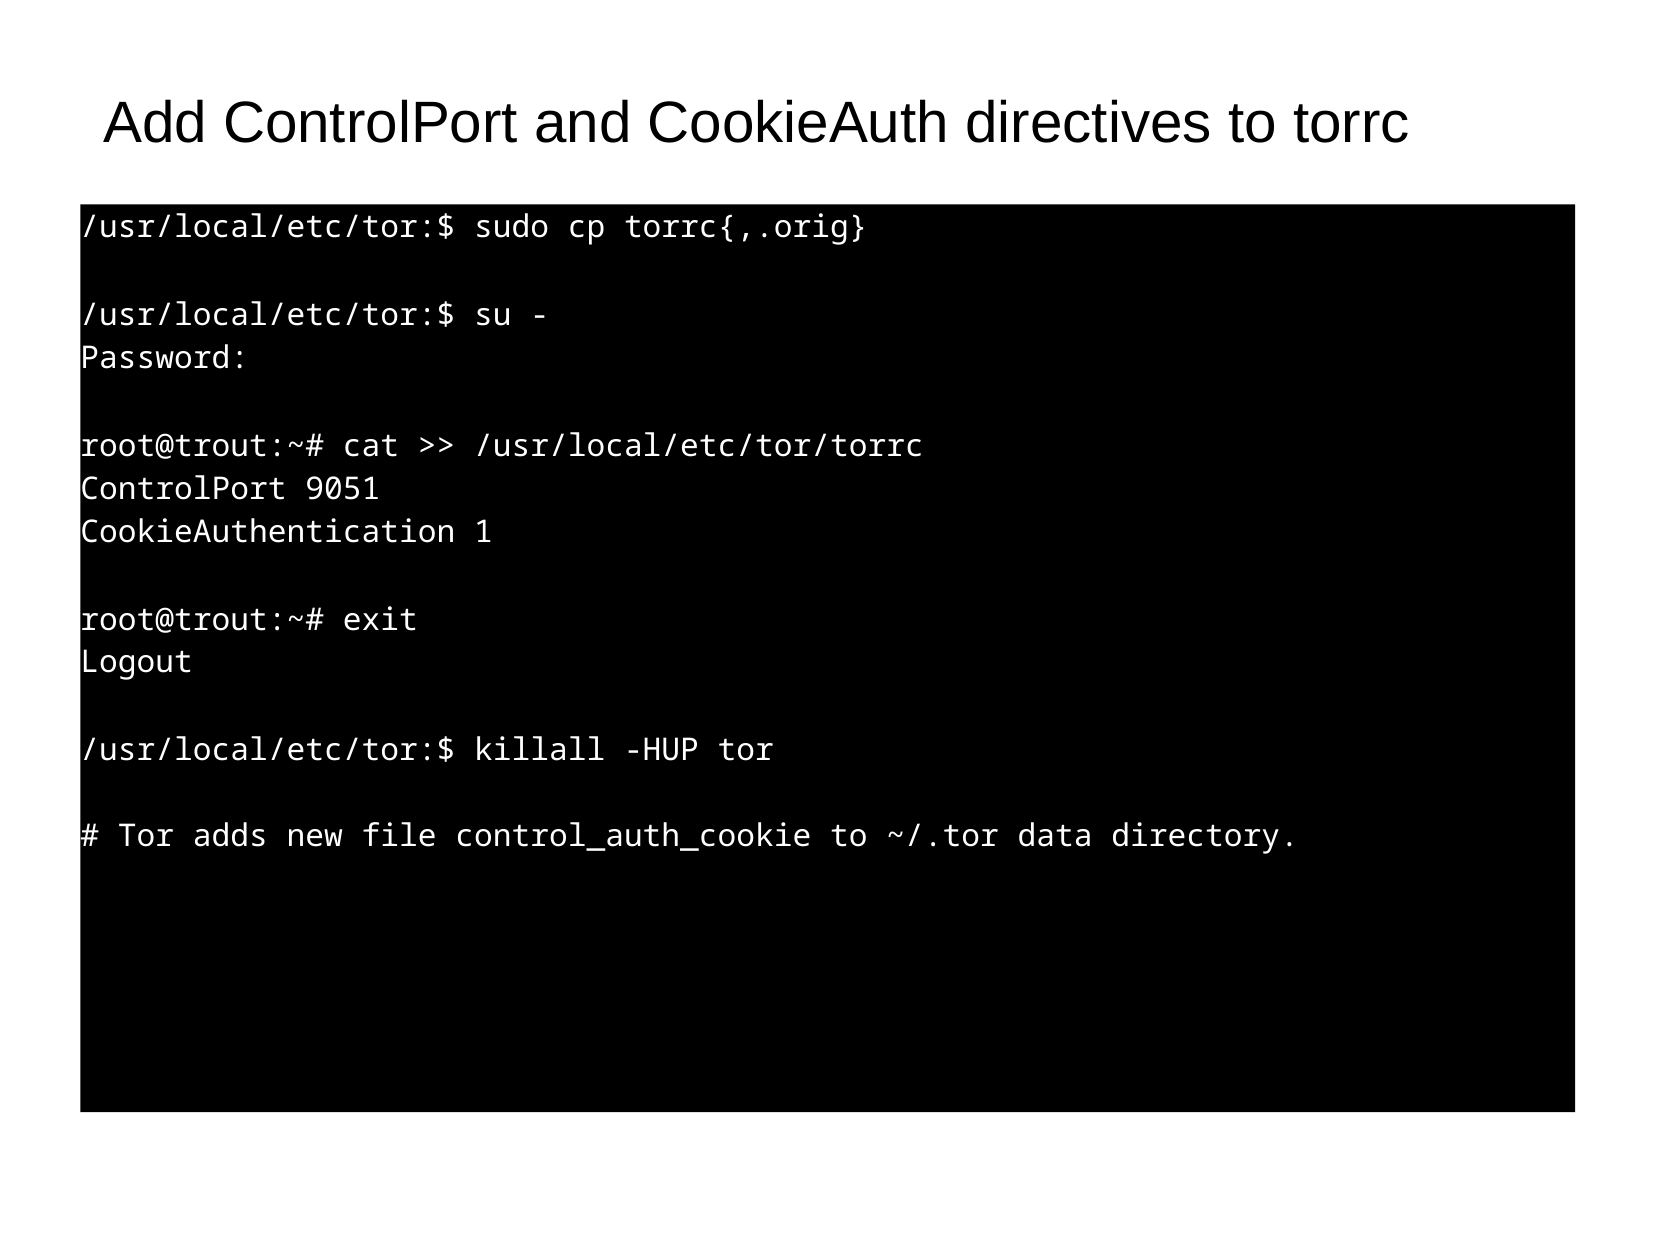

Add ControlPort and CookieAuth directives to torrc
# /usr/local/etc/tor:$ sudo cp torrc{,.orig}
/usr/local/etc/tor:$ su -
Password:
root@trout:~# cat >> /usr/local/etc/tor/torrc
ControlPort 9051
CookieAuthentication 1
root@trout:~# exit
Logout
/usr/local/etc/tor:$ killall -HUP tor
# Tor adds new file control_auth_cookie to ~/.tor data directory.